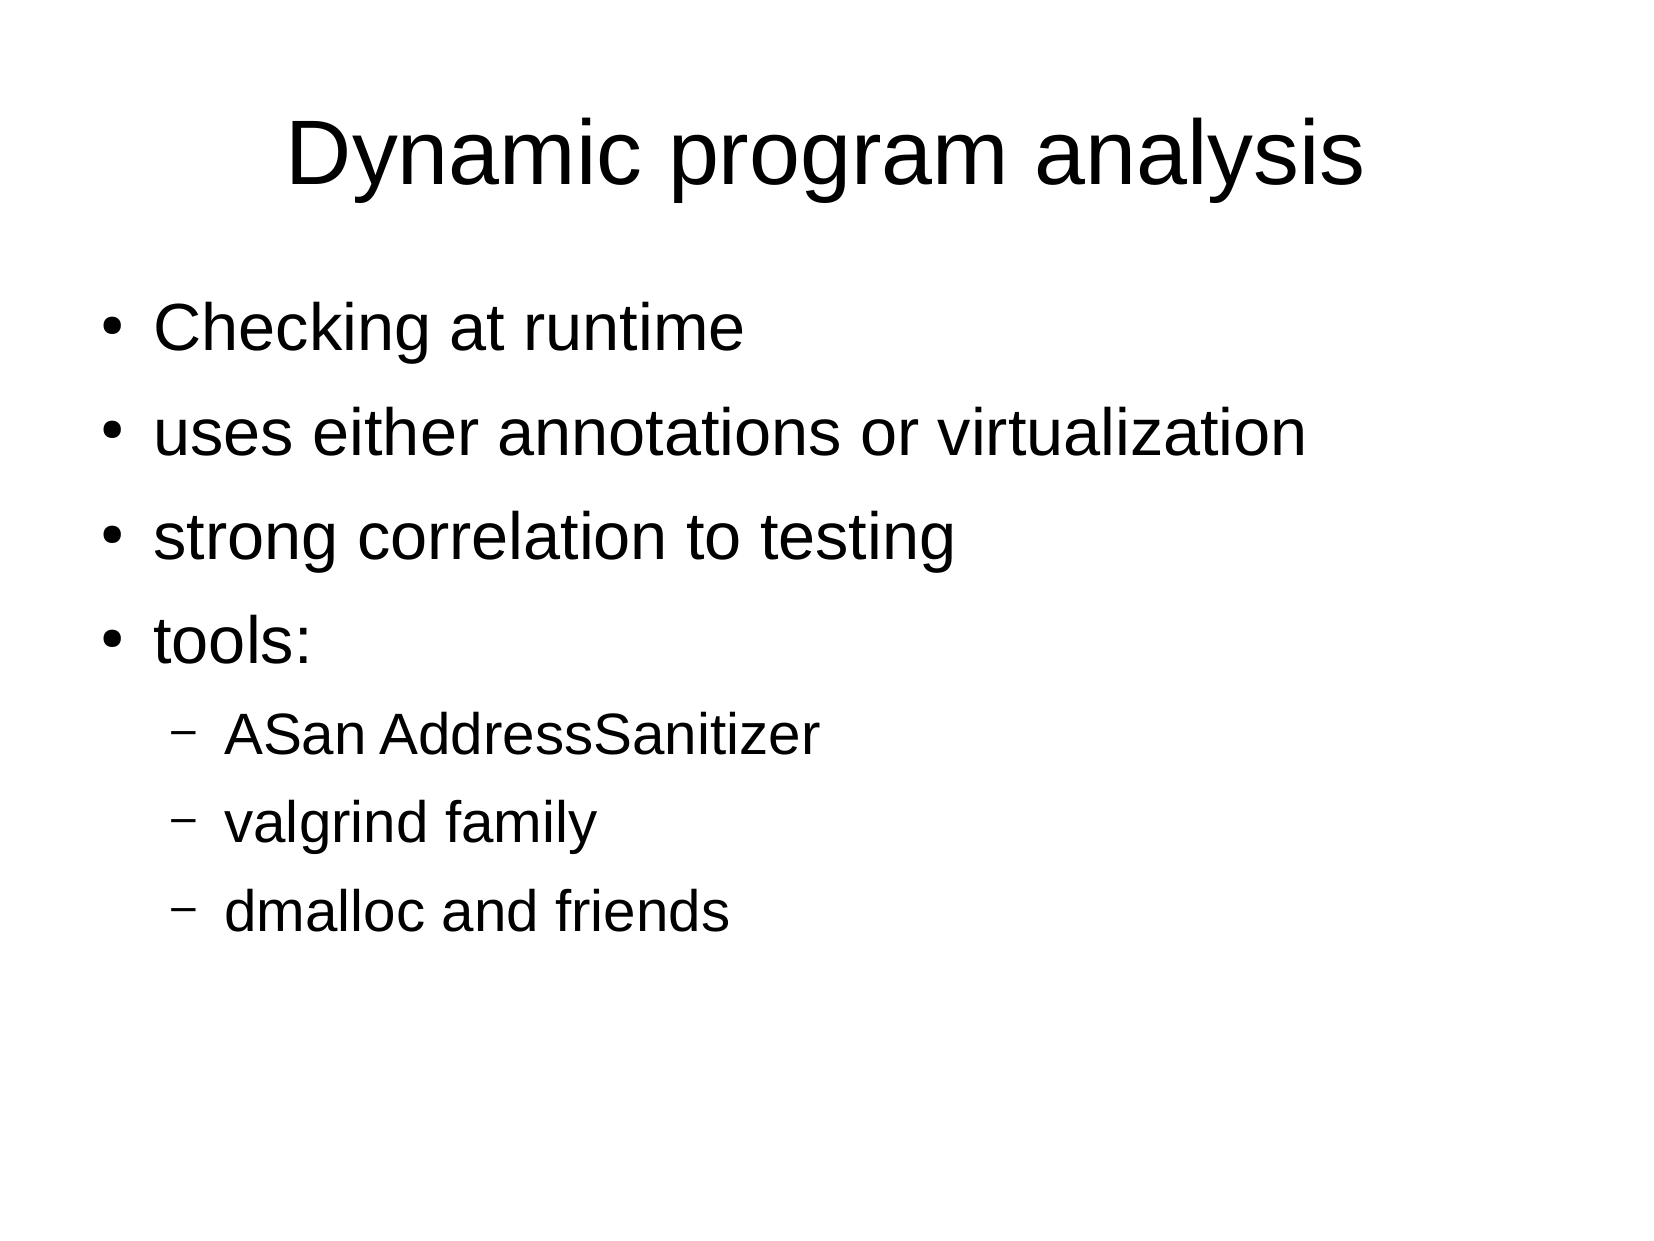

# Dynamic program analysis
Checking at runtime
uses either annotations or virtualization
strong correlation to testing
tools:
ASan AddressSanitizer
valgrind family
dmalloc and friends